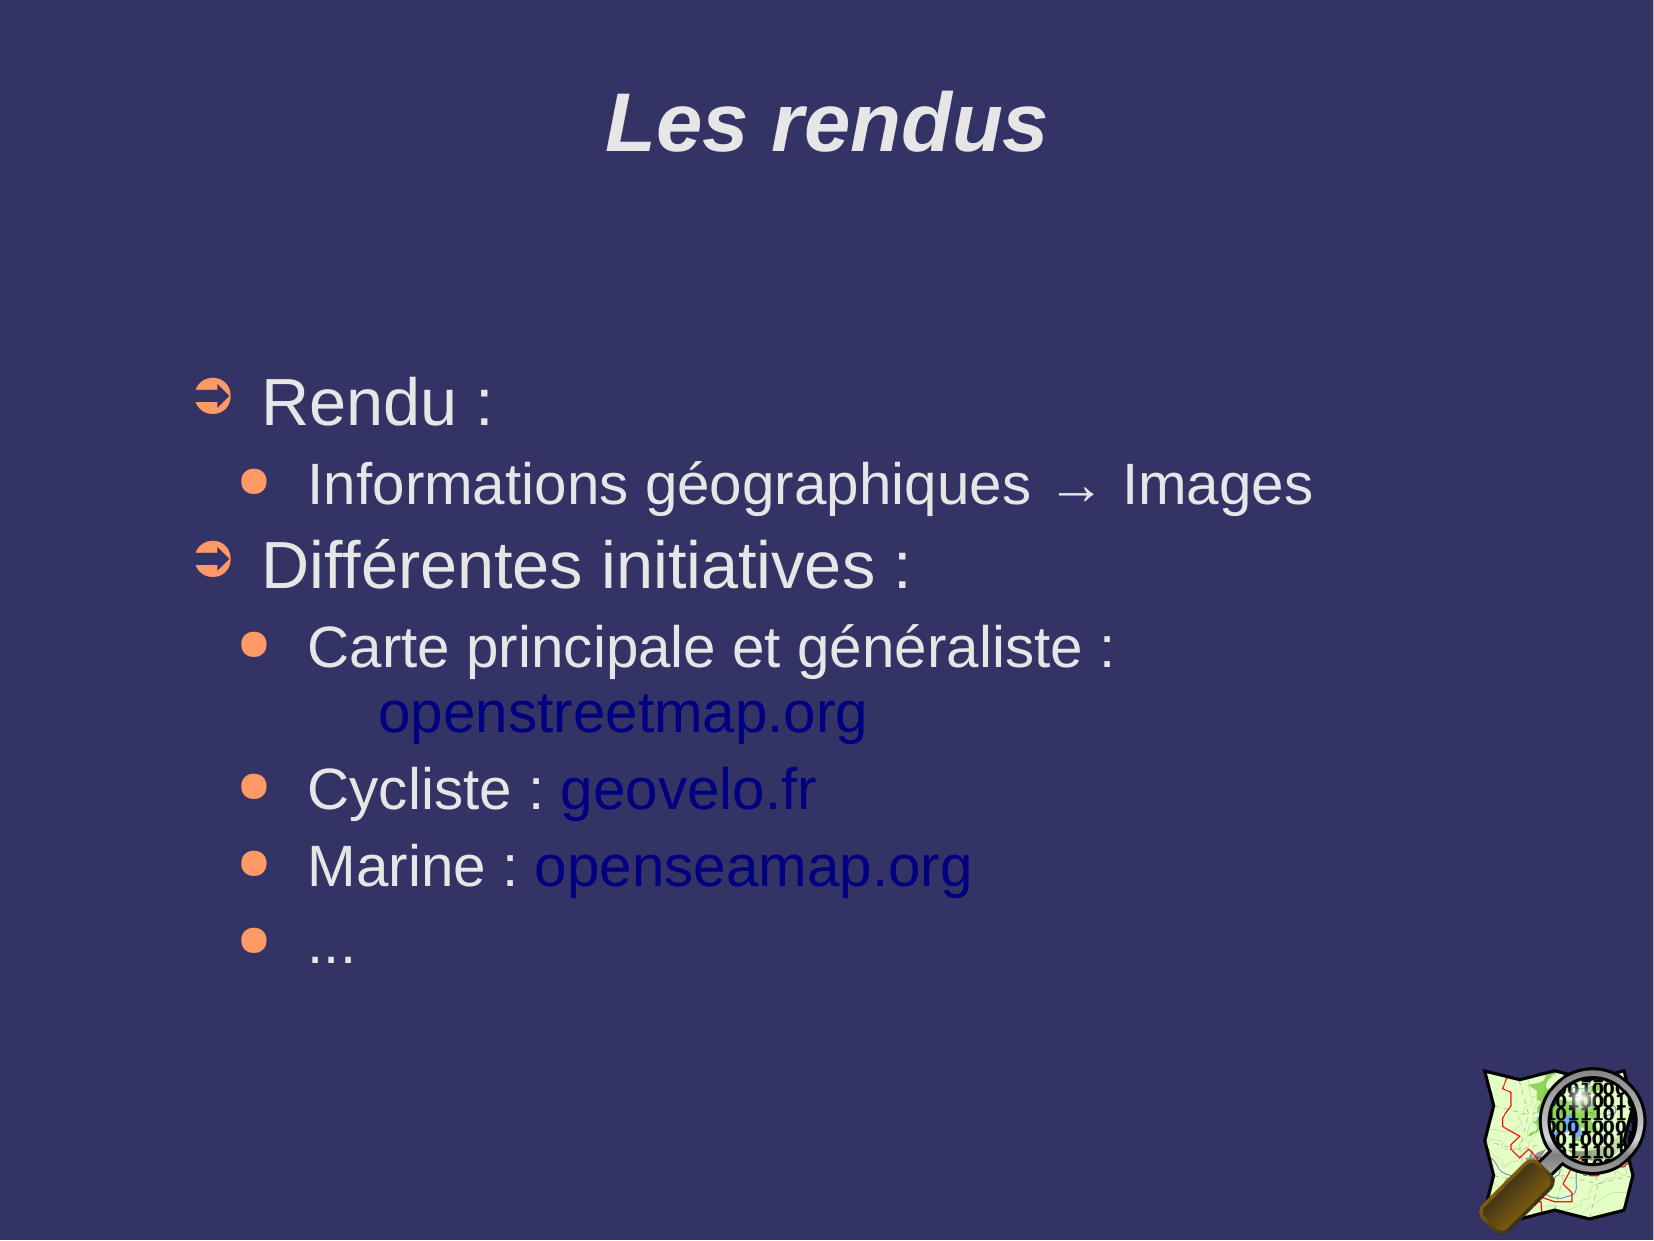

# Les rendus
Rendu :
Informations géographiques → Images
Différentes initiatives :
Carte principale et généraliste : openstreetmap.org
Cycliste : geovelo.fr
Marine : openseamap.org
...